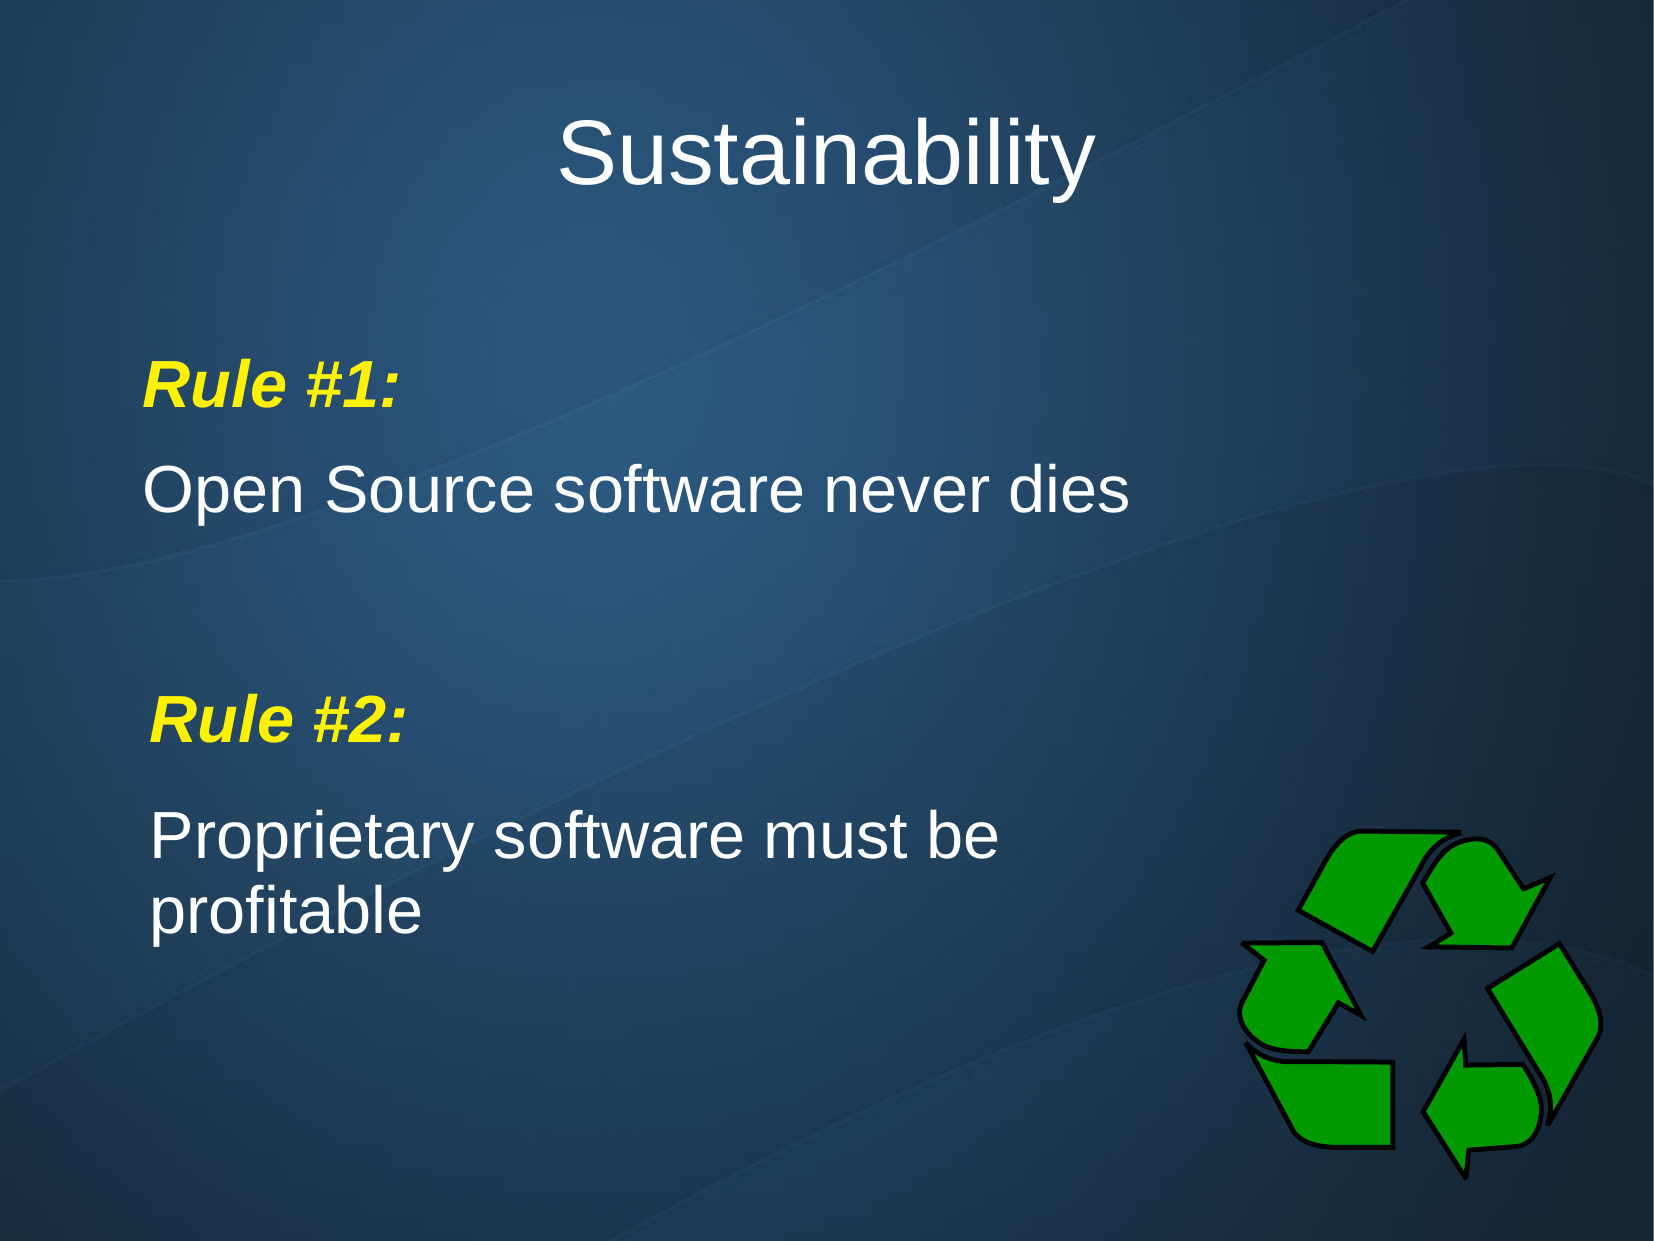

# Sustainability
Rule #1:
Open Source software never dies
Rule #2:
Proprietary software must be
profitable